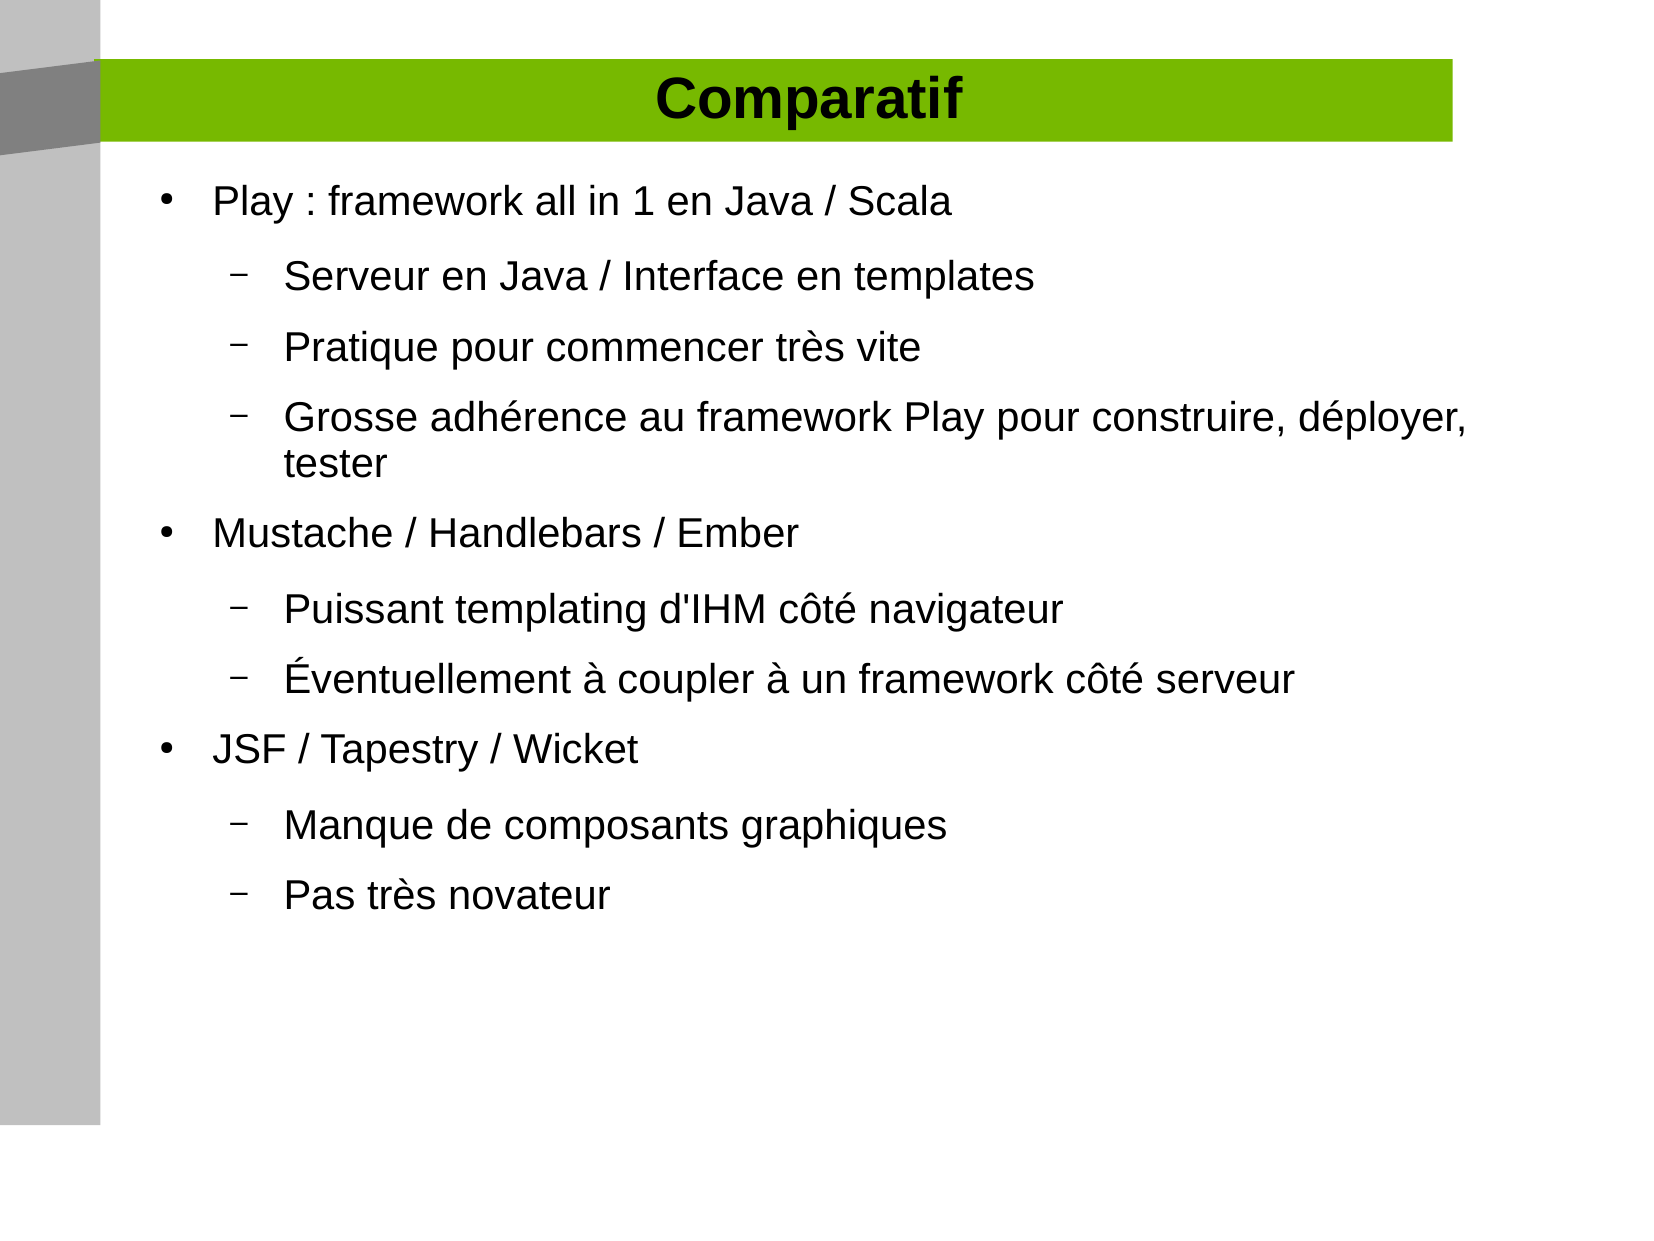

# Comparatif
Play : framework all in 1 en Java / Scala
Serveur en Java / Interface en templates
Pratique pour commencer très vite
Grosse adhérence au framework Play pour construire, déployer, tester
Mustache / Handlebars / Ember
Puissant templating d'IHM côté navigateur
Éventuellement à coupler à un framework côté serveur
JSF / Tapestry / Wicket
Manque de composants graphiques
Pas très novateur